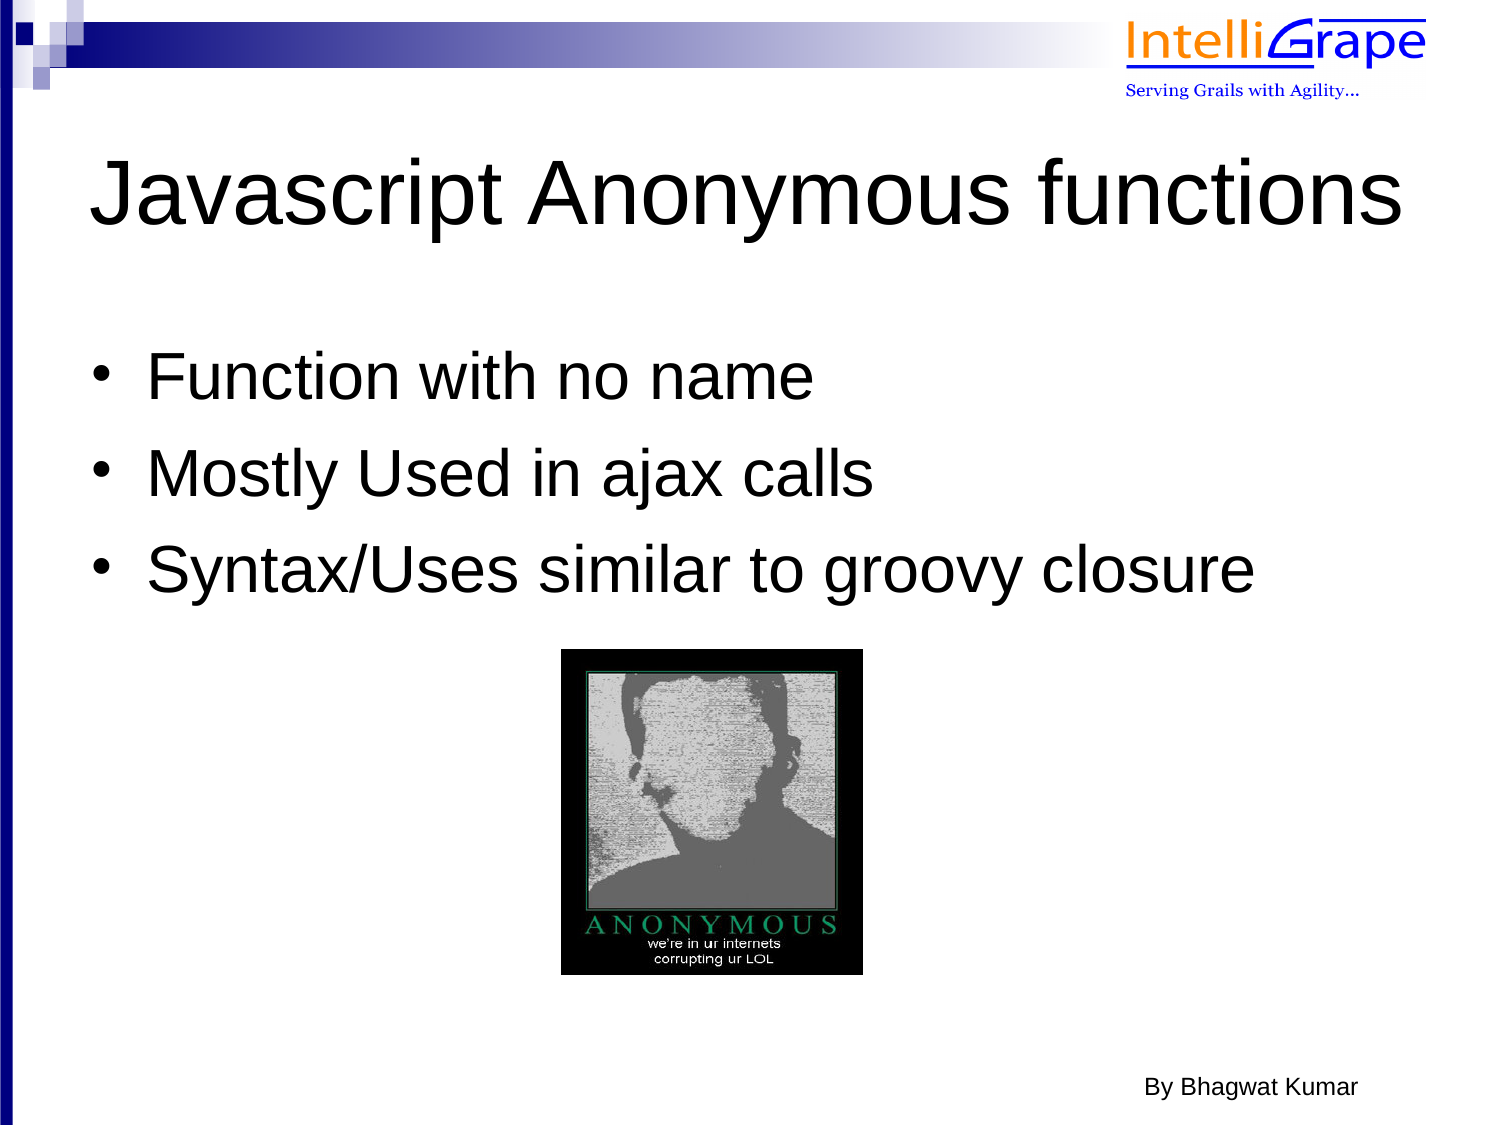

# Javascript Anonymous functions
Function with no name
Mostly Used in ajax calls
Syntax/Uses similar to groovy closure